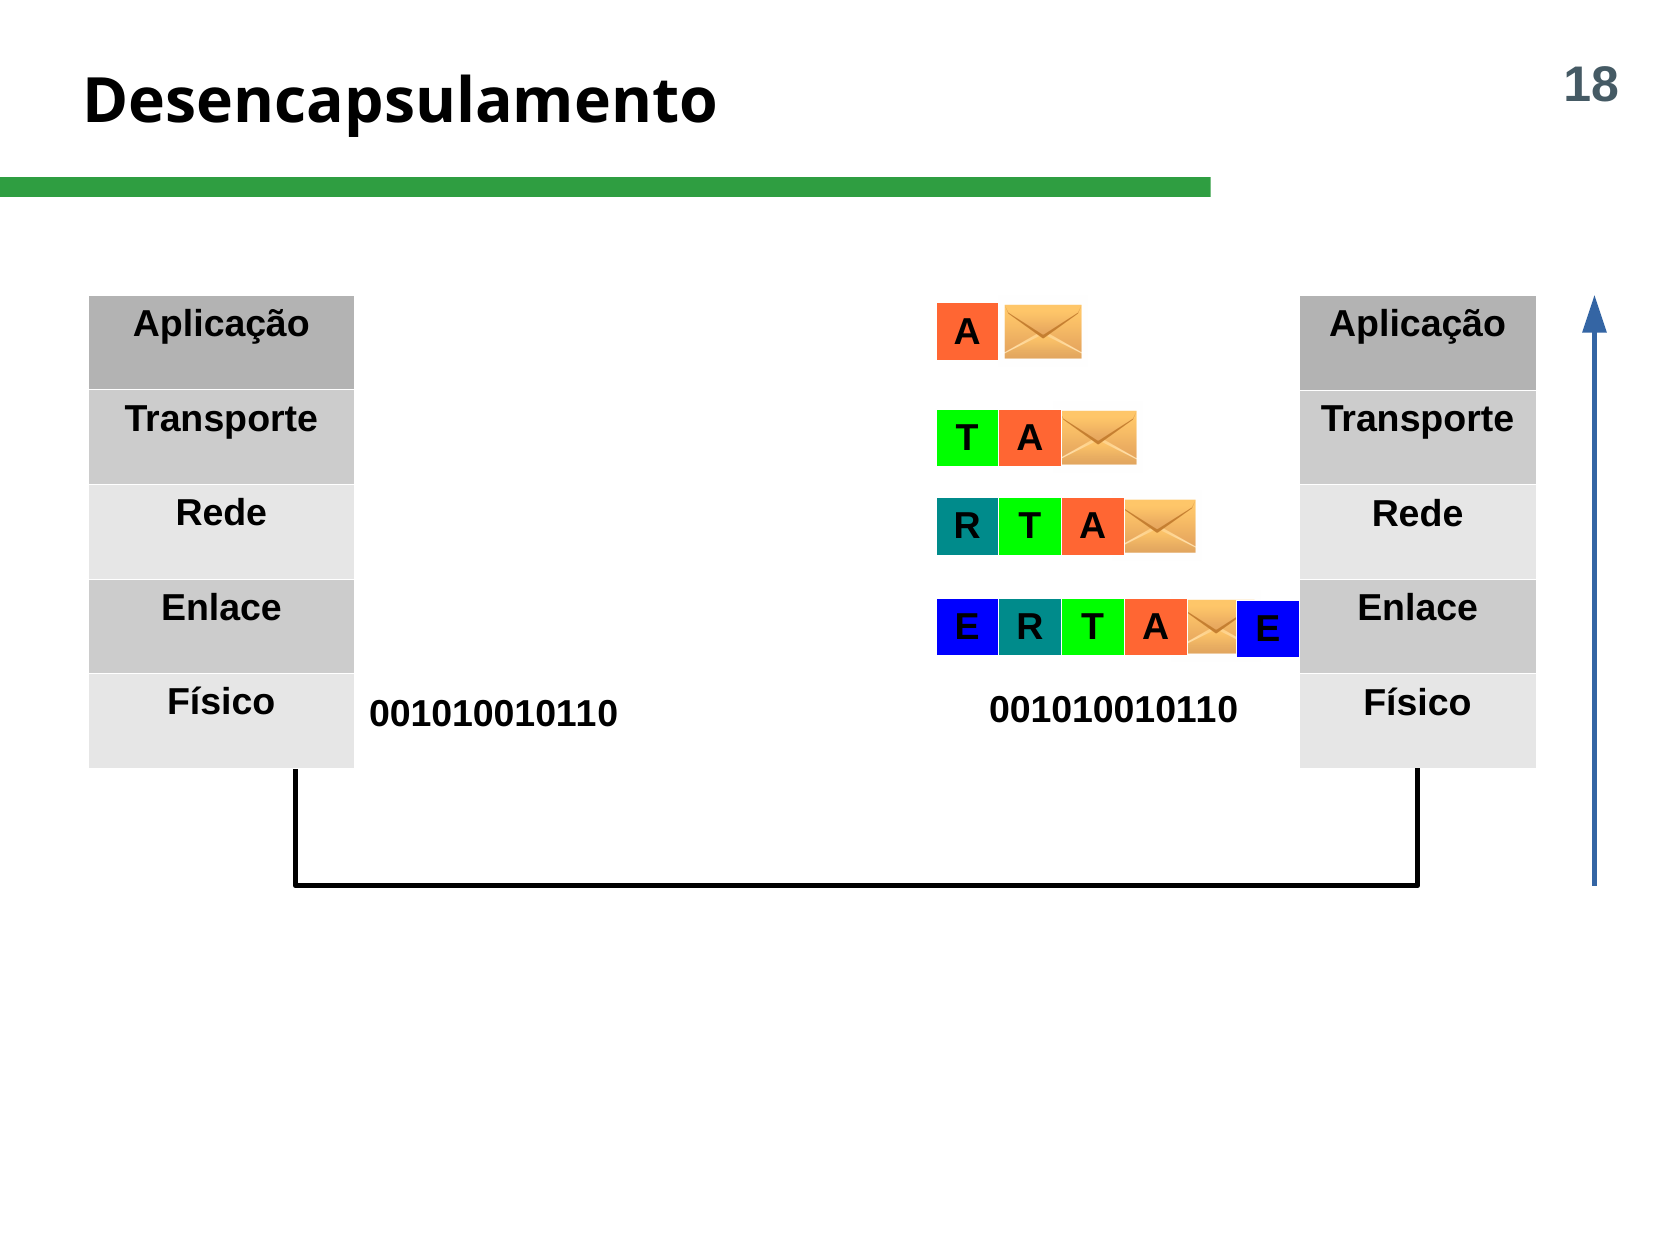

# Desencapsulamento
| Aplicação |
| --- |
| Transporte |
| Rede |
| Enlace |
| Físico |
| Aplicação |
| --- |
| Transporte |
| Rede |
| Enlace |
| Físico |
| A |
| --- |
| T | A |
| --- | --- |
| R | T | A |
| --- | --- | --- |
| E | R | T | A |
| --- | --- | --- | --- |
| E |
| --- |
001010010110
001010010110